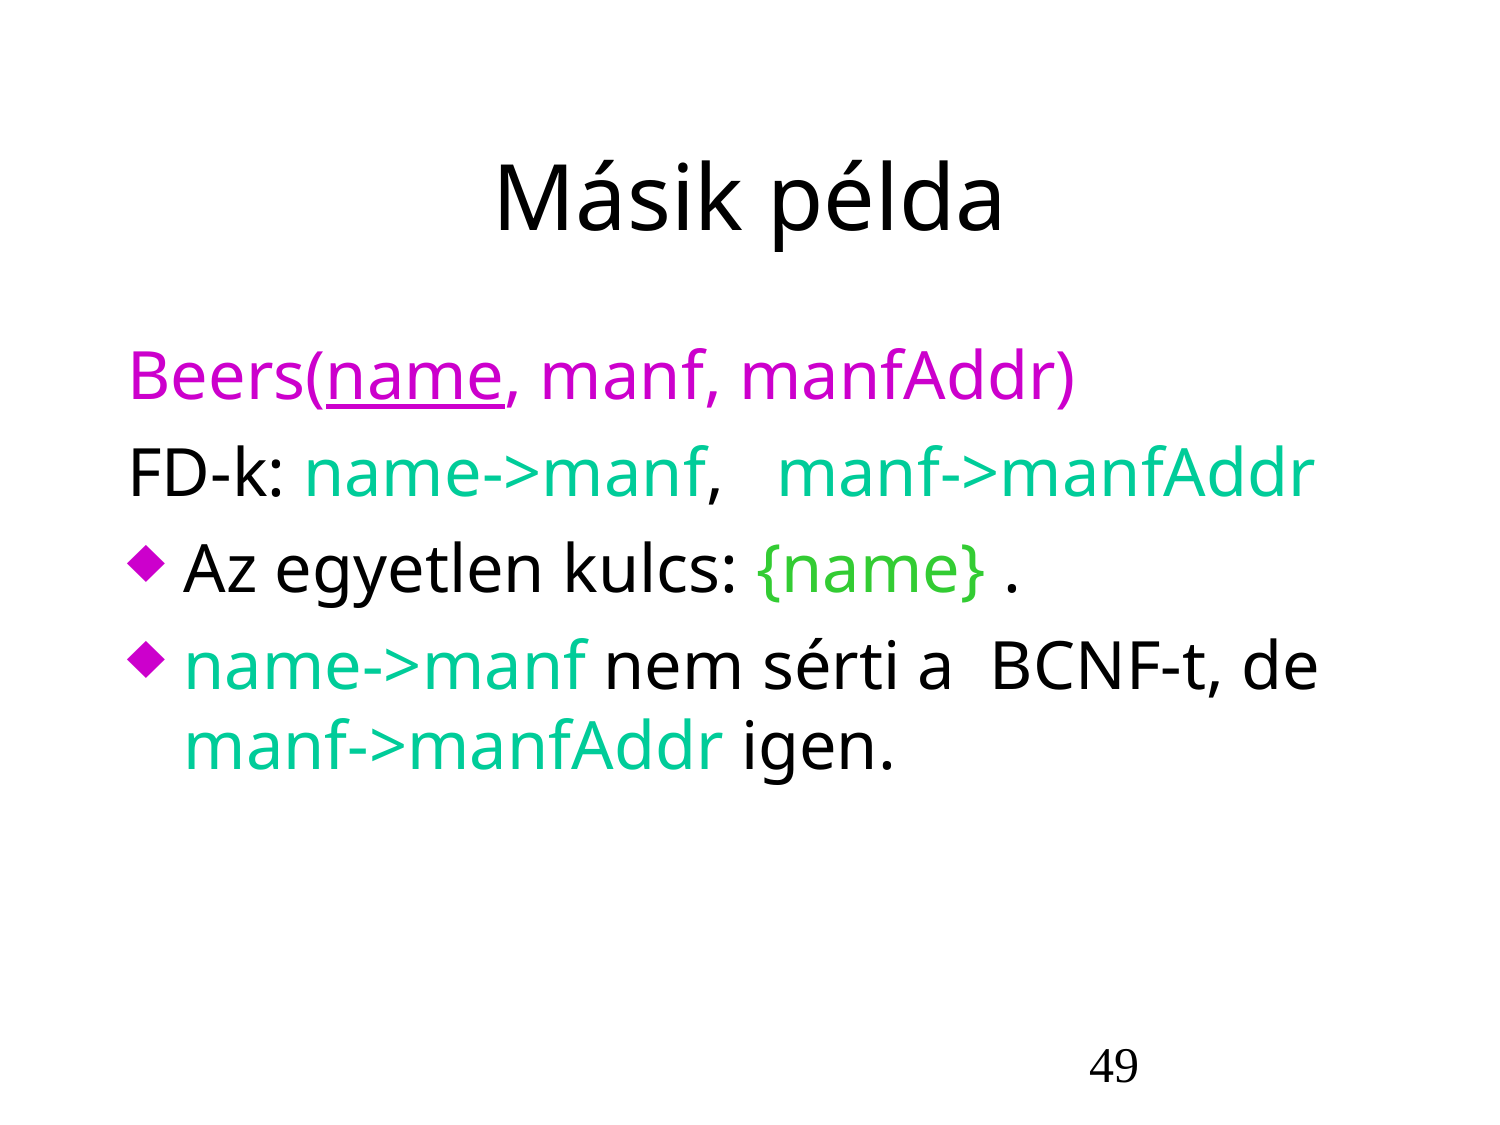

# Másik példa
Beers(name, manf, manfAddr)
FD-k: name->manf, manf->manfAddr
Az egyetlen kulcs: {name} .
name->manf nem sérti a BCNF-t, de manf->manfAddr igen.
49